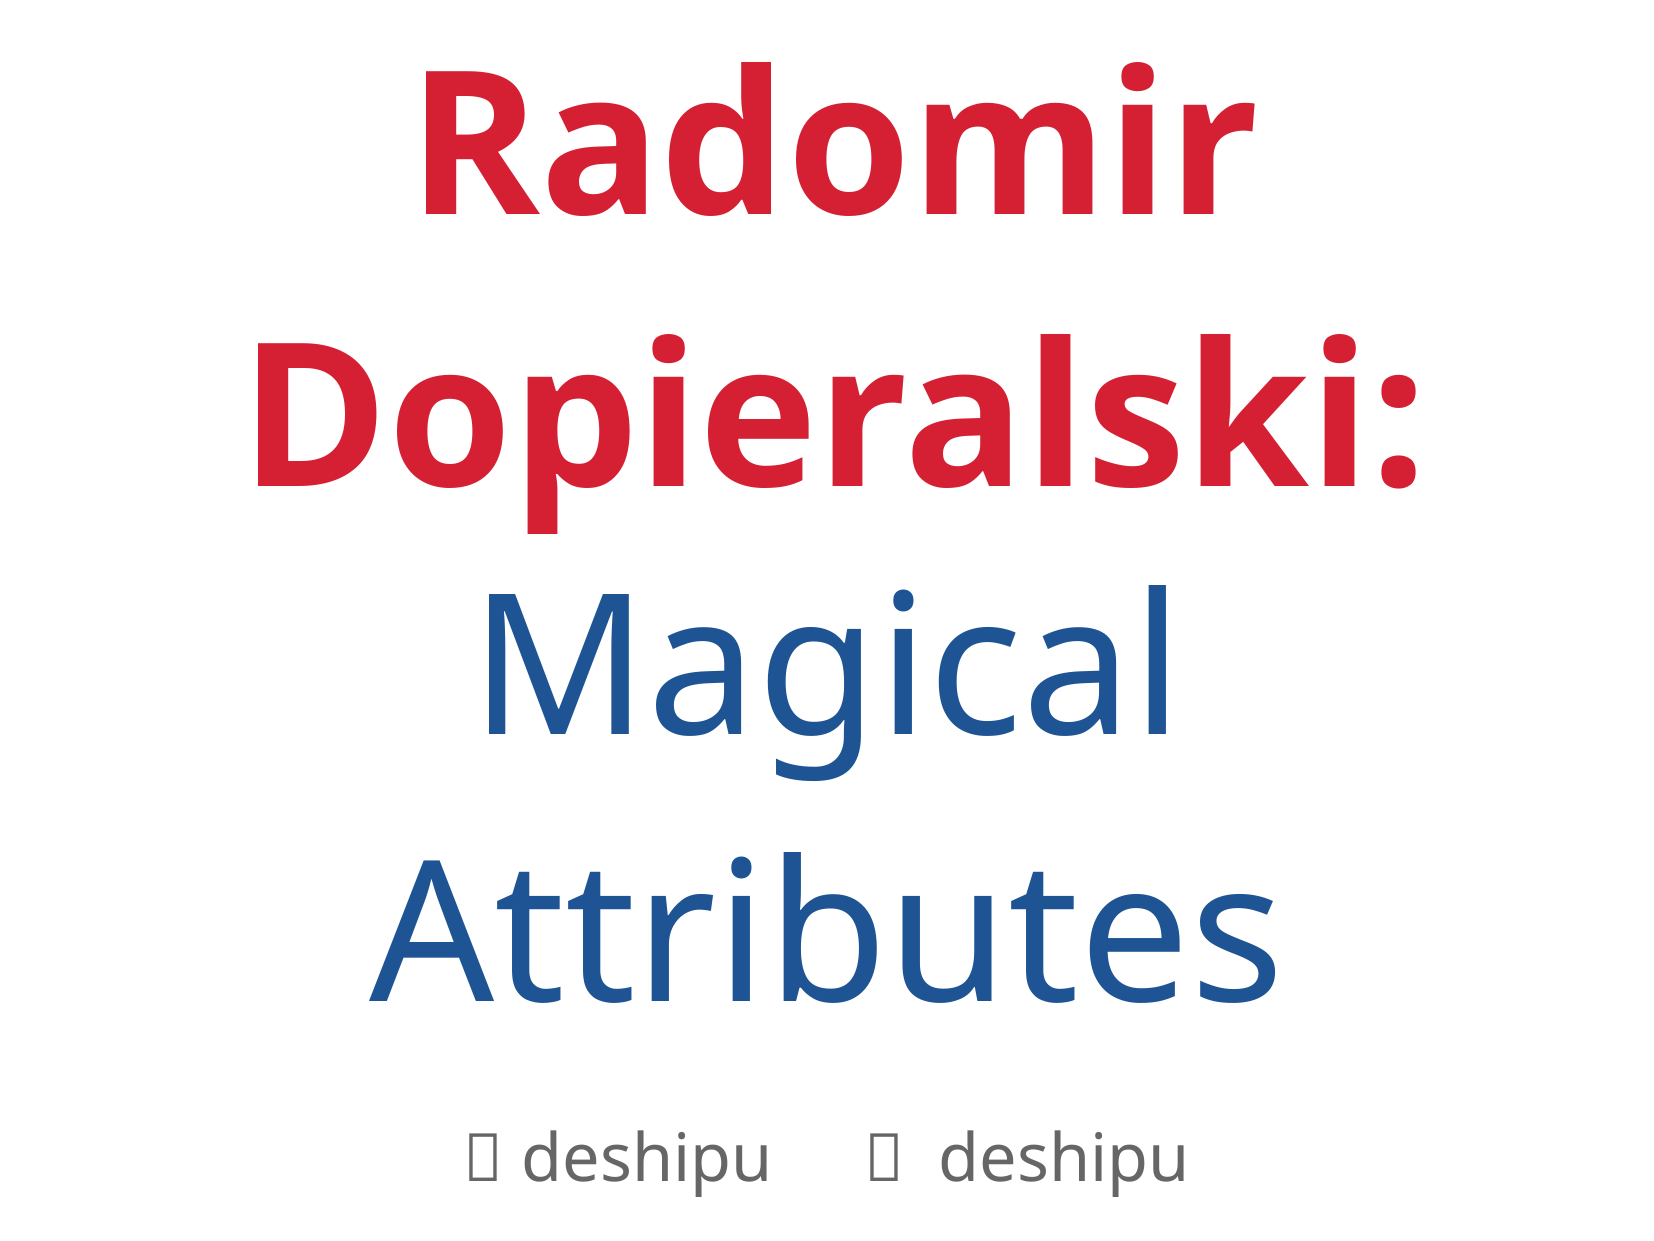

Radomir Dopieralski:
# Magical Attributes
 deshipu  deshipu